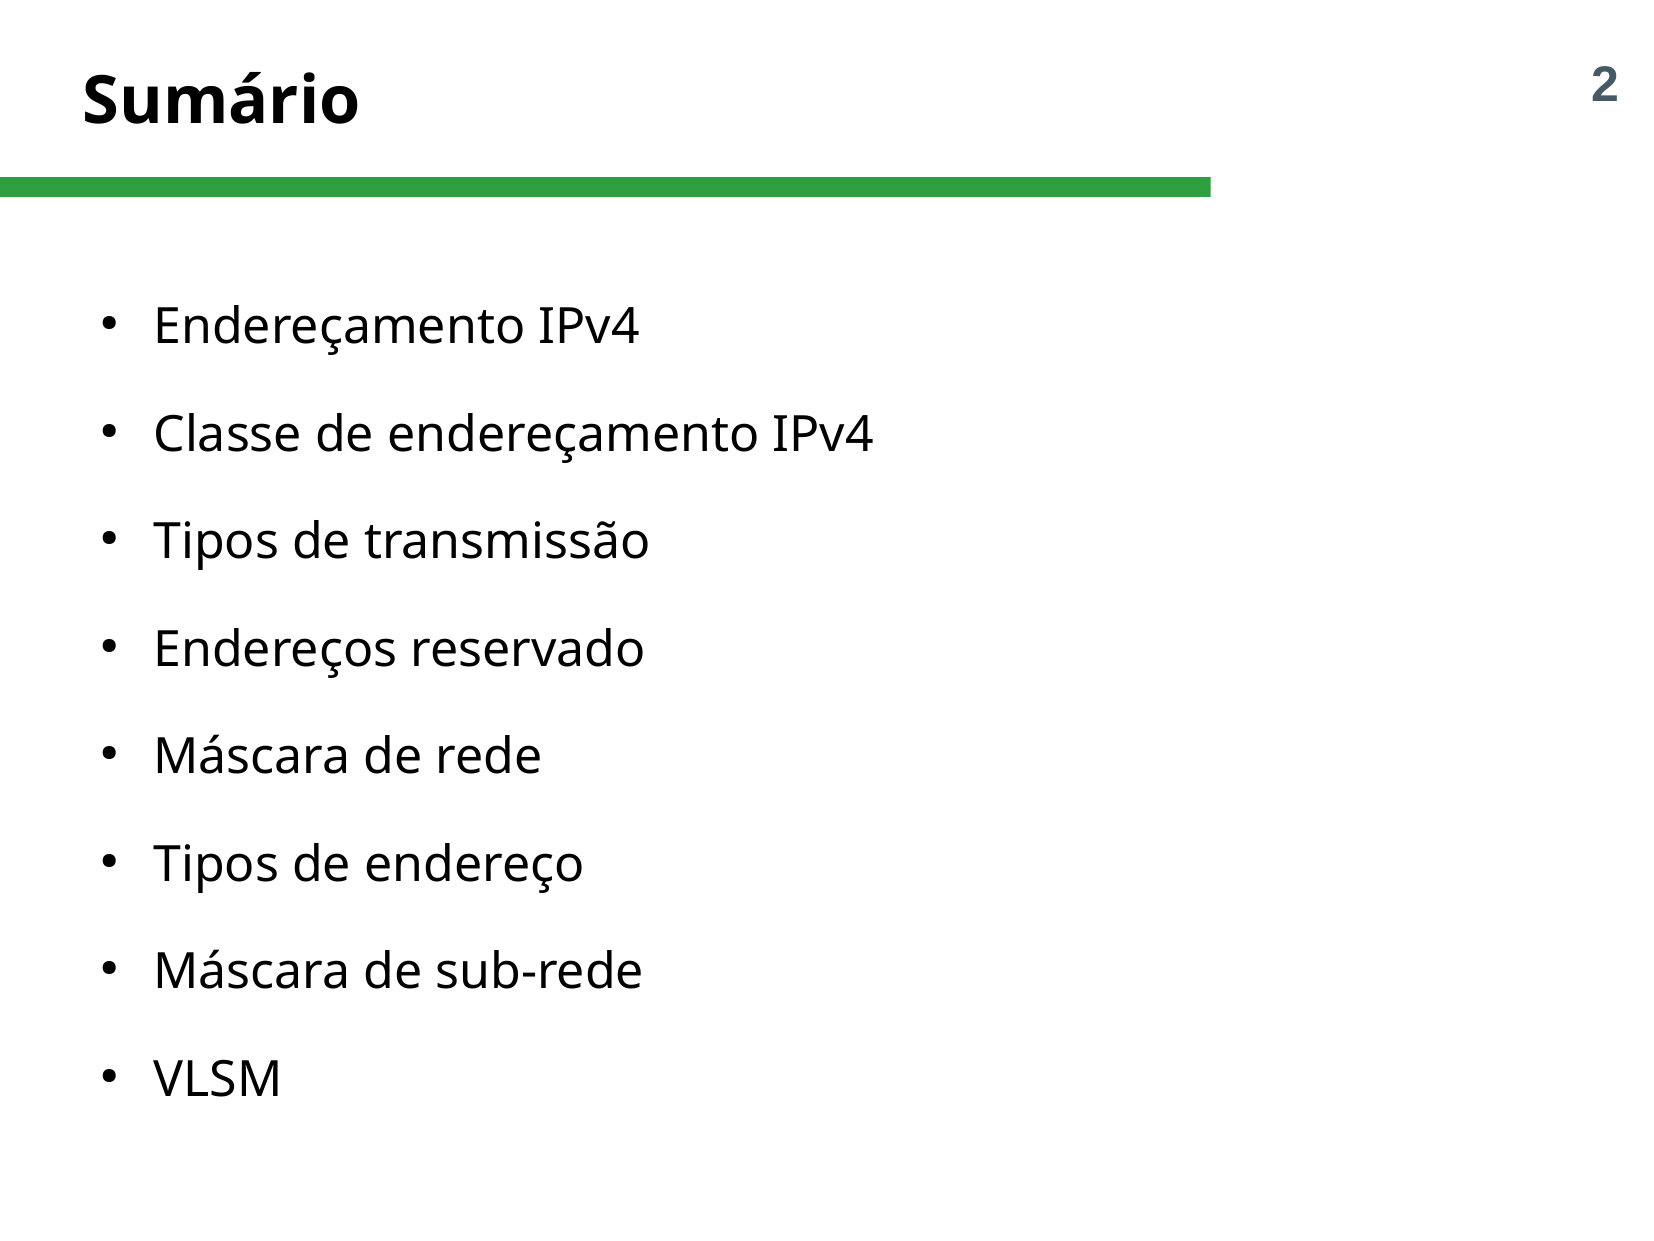

# Sumário
Endereçamento IPv4
Classe de endereçamento IPv4
Tipos de transmissão
Endereços reservado
Máscara de rede
Tipos de endereço
Máscara de sub-rede
VLSM